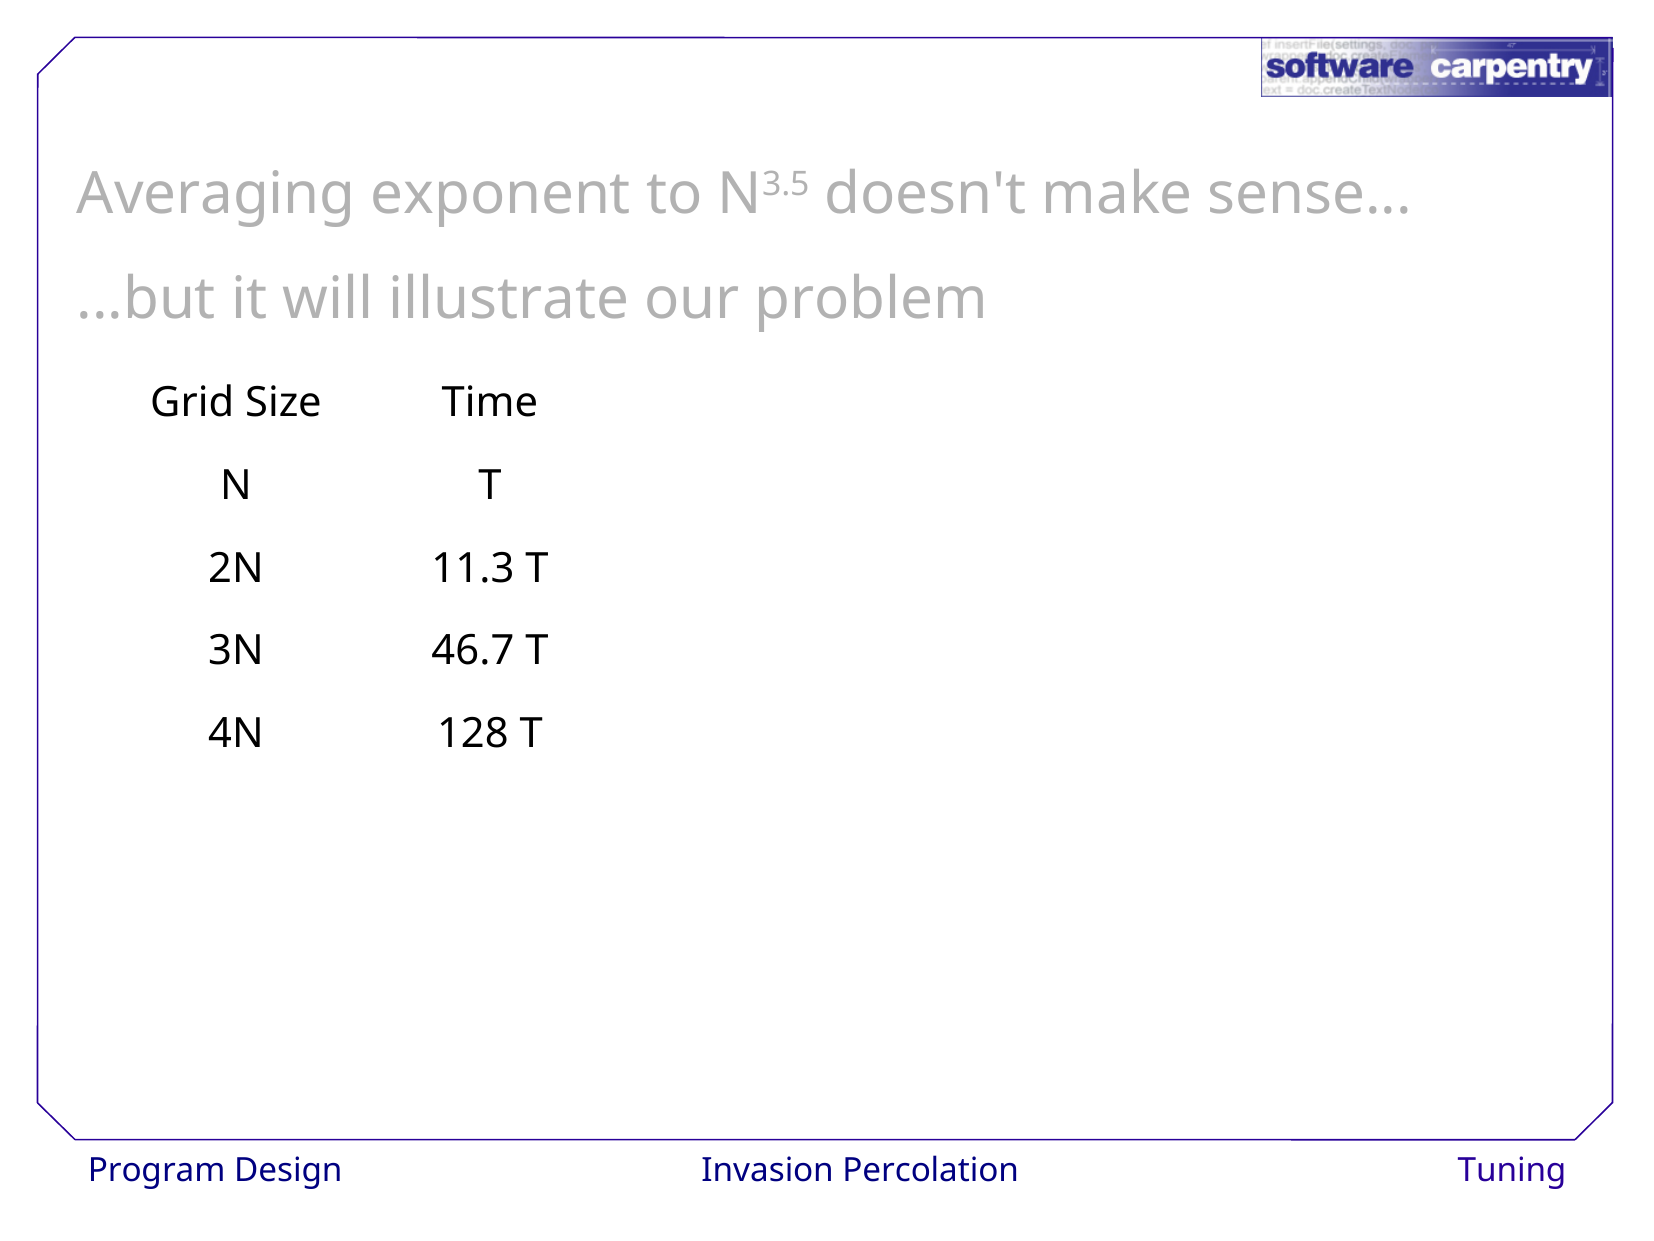

Averaging exponent to N3.5 doesn't make sense...
...but it will illustrate our problem
| Grid Size | Time |
| --- | --- |
| N | T |
| 2N | 11.3 T |
| 3N | 46.7 T |
| 4N | 128 T |